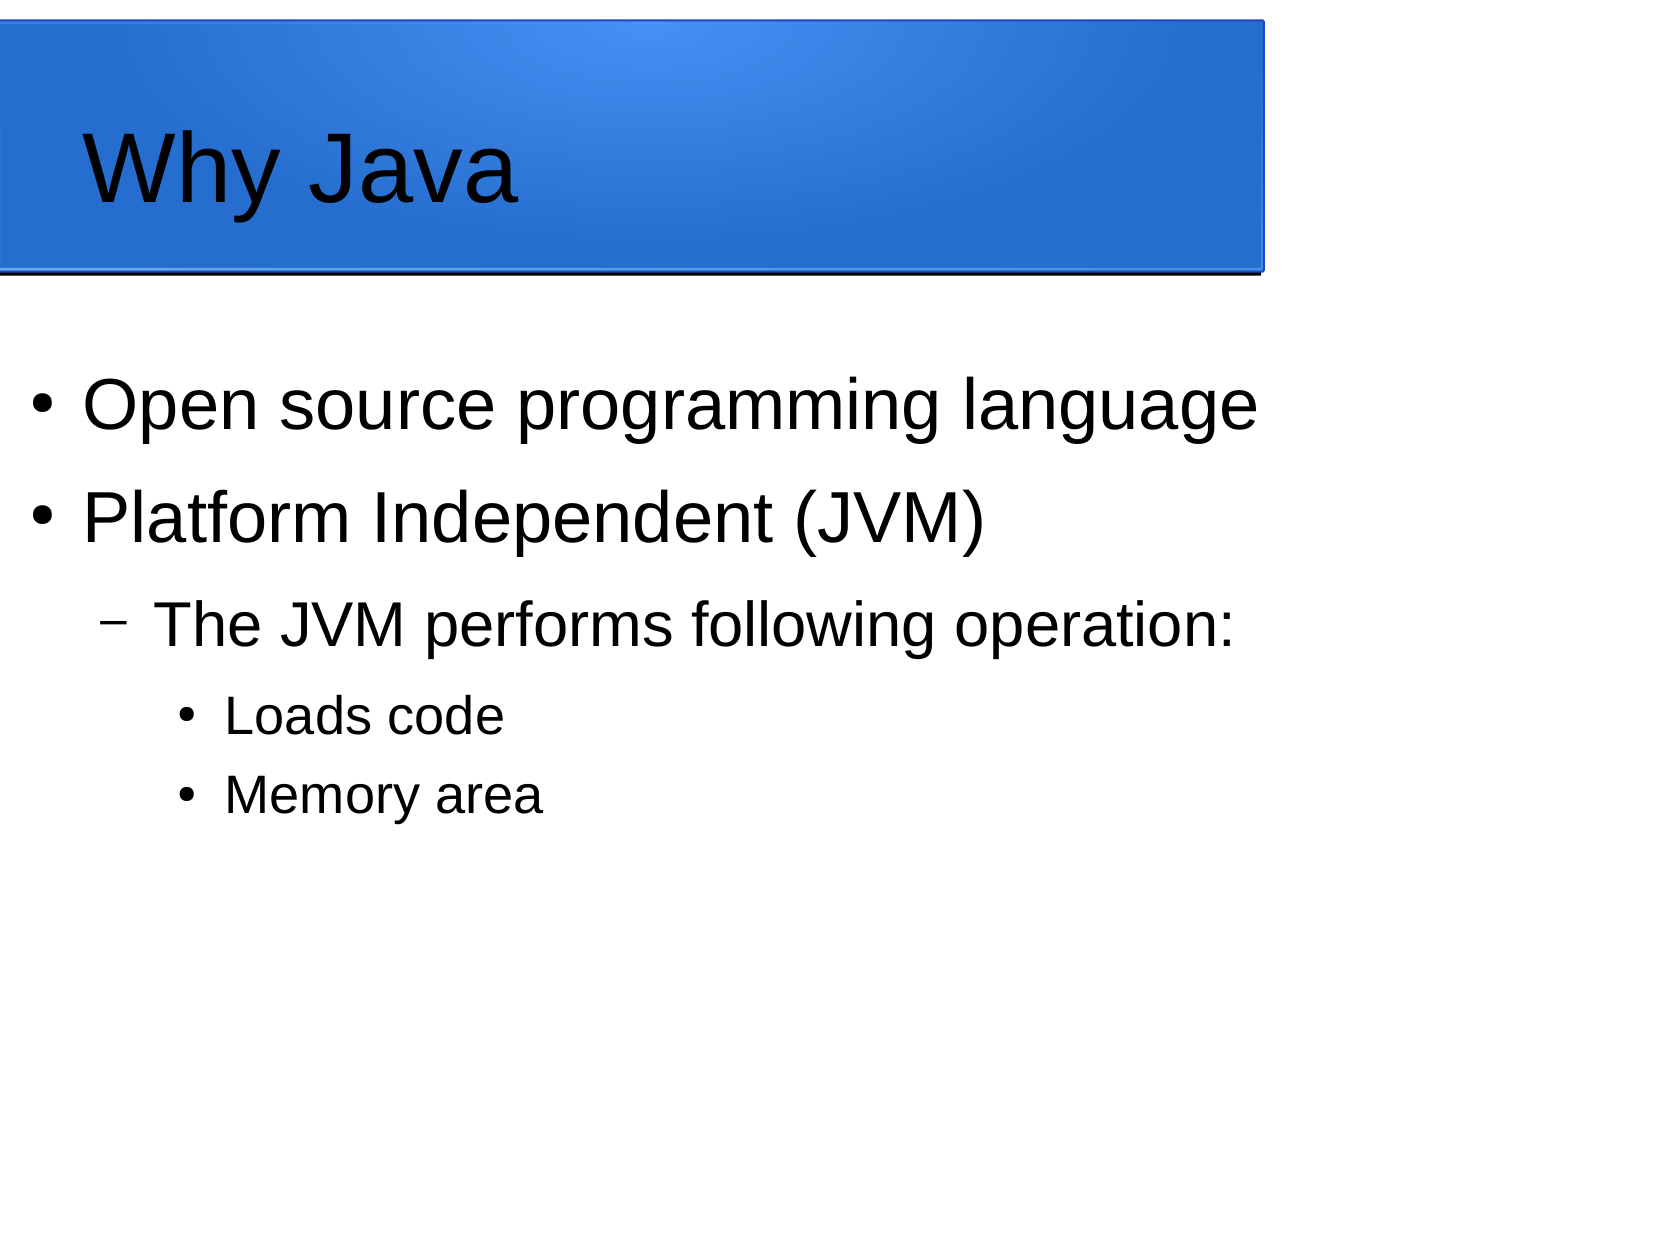

# Why Java
Open source programming language
Platform Independent (JVM)
The JVM performs following operation:
Loads code
Memory area